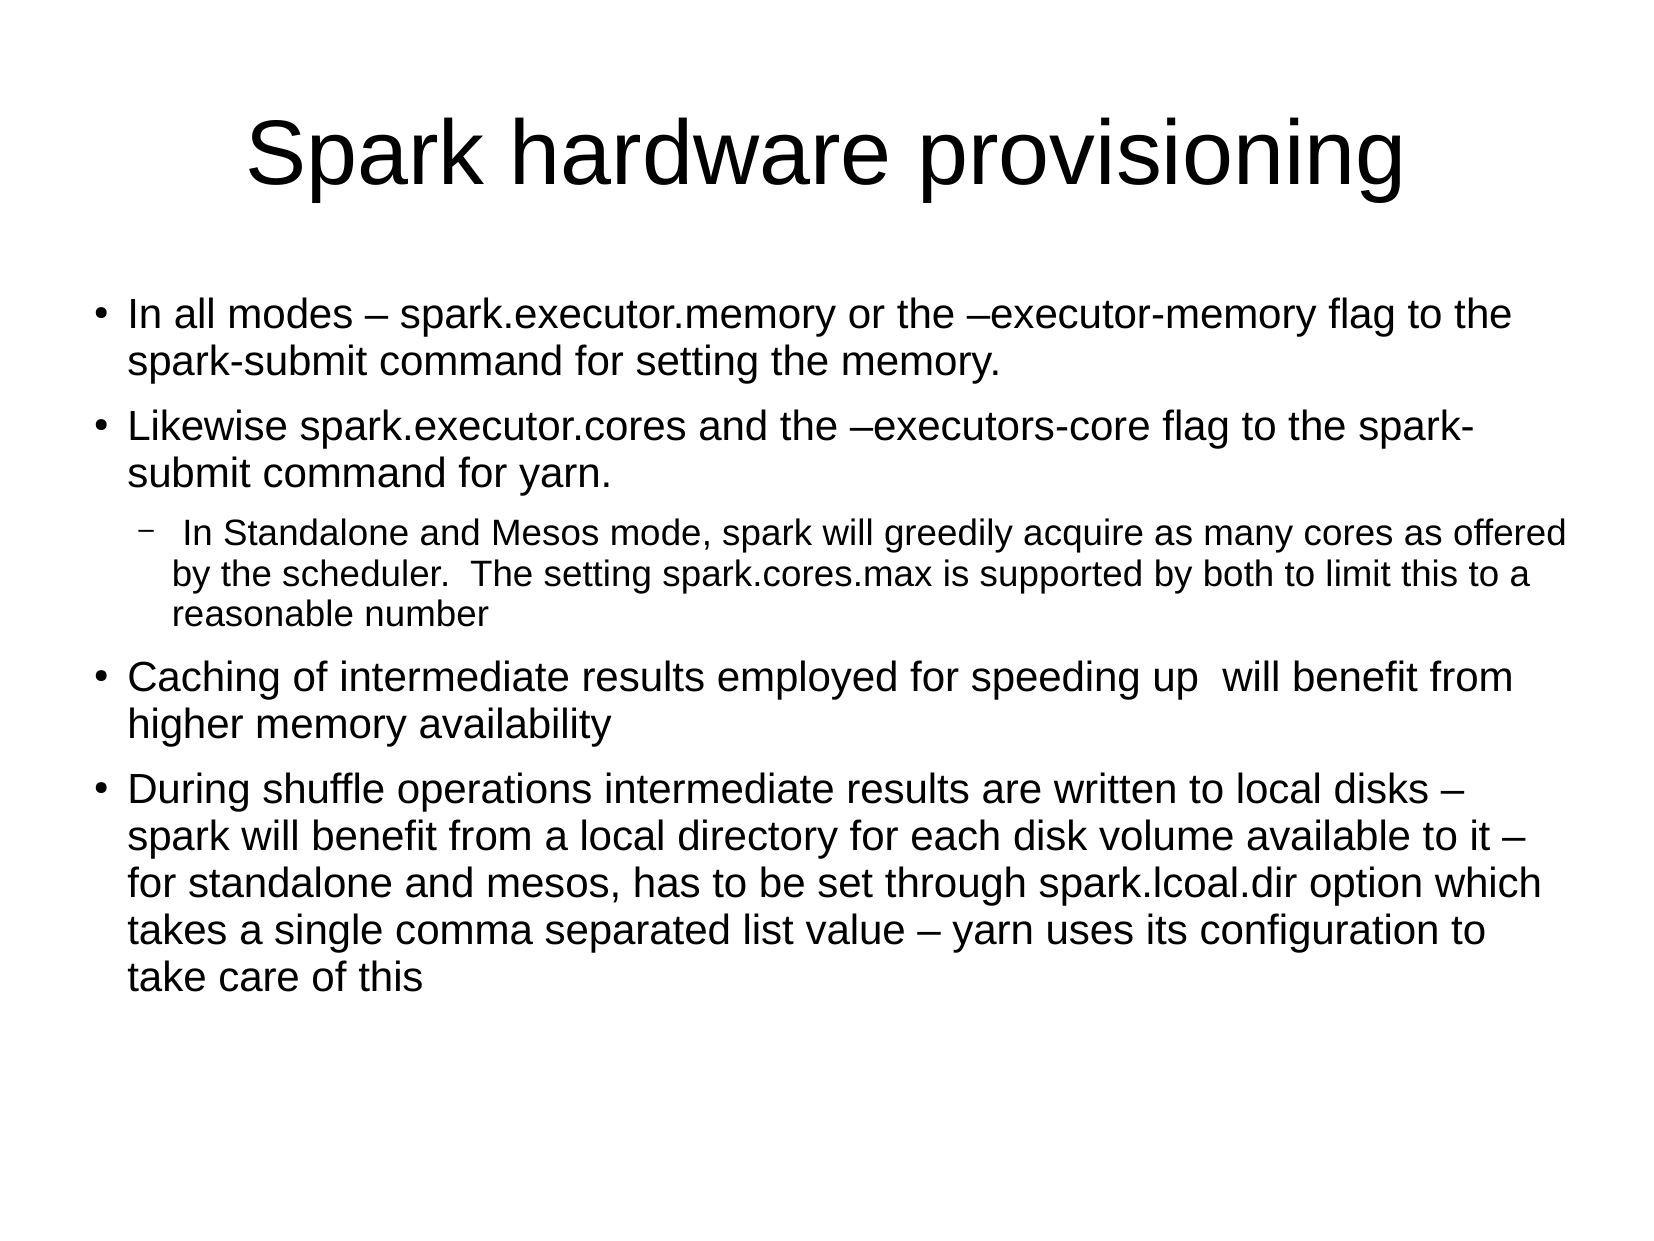

# Spark hardware provisioning
In all modes – spark.executor.memory or the –executor-memory flag to the spark-submit command for setting the memory.
Likewise spark.executor.cores and the –executors-core flag to the spark-submit command for yarn.
 In Standalone and Mesos mode, spark will greedily acquire as many cores as offered by the scheduler. The setting spark.cores.max is supported by both to limit this to a reasonable number
Caching of intermediate results employed for speeding up will benefit from higher memory availability
During shuffle operations intermediate results are written to local disks – spark will benefit from a local directory for each disk volume available to it – for standalone and mesos, has to be set through spark.lcoal.dir option which takes a single comma separated list value – yarn uses its configuration to take care of this